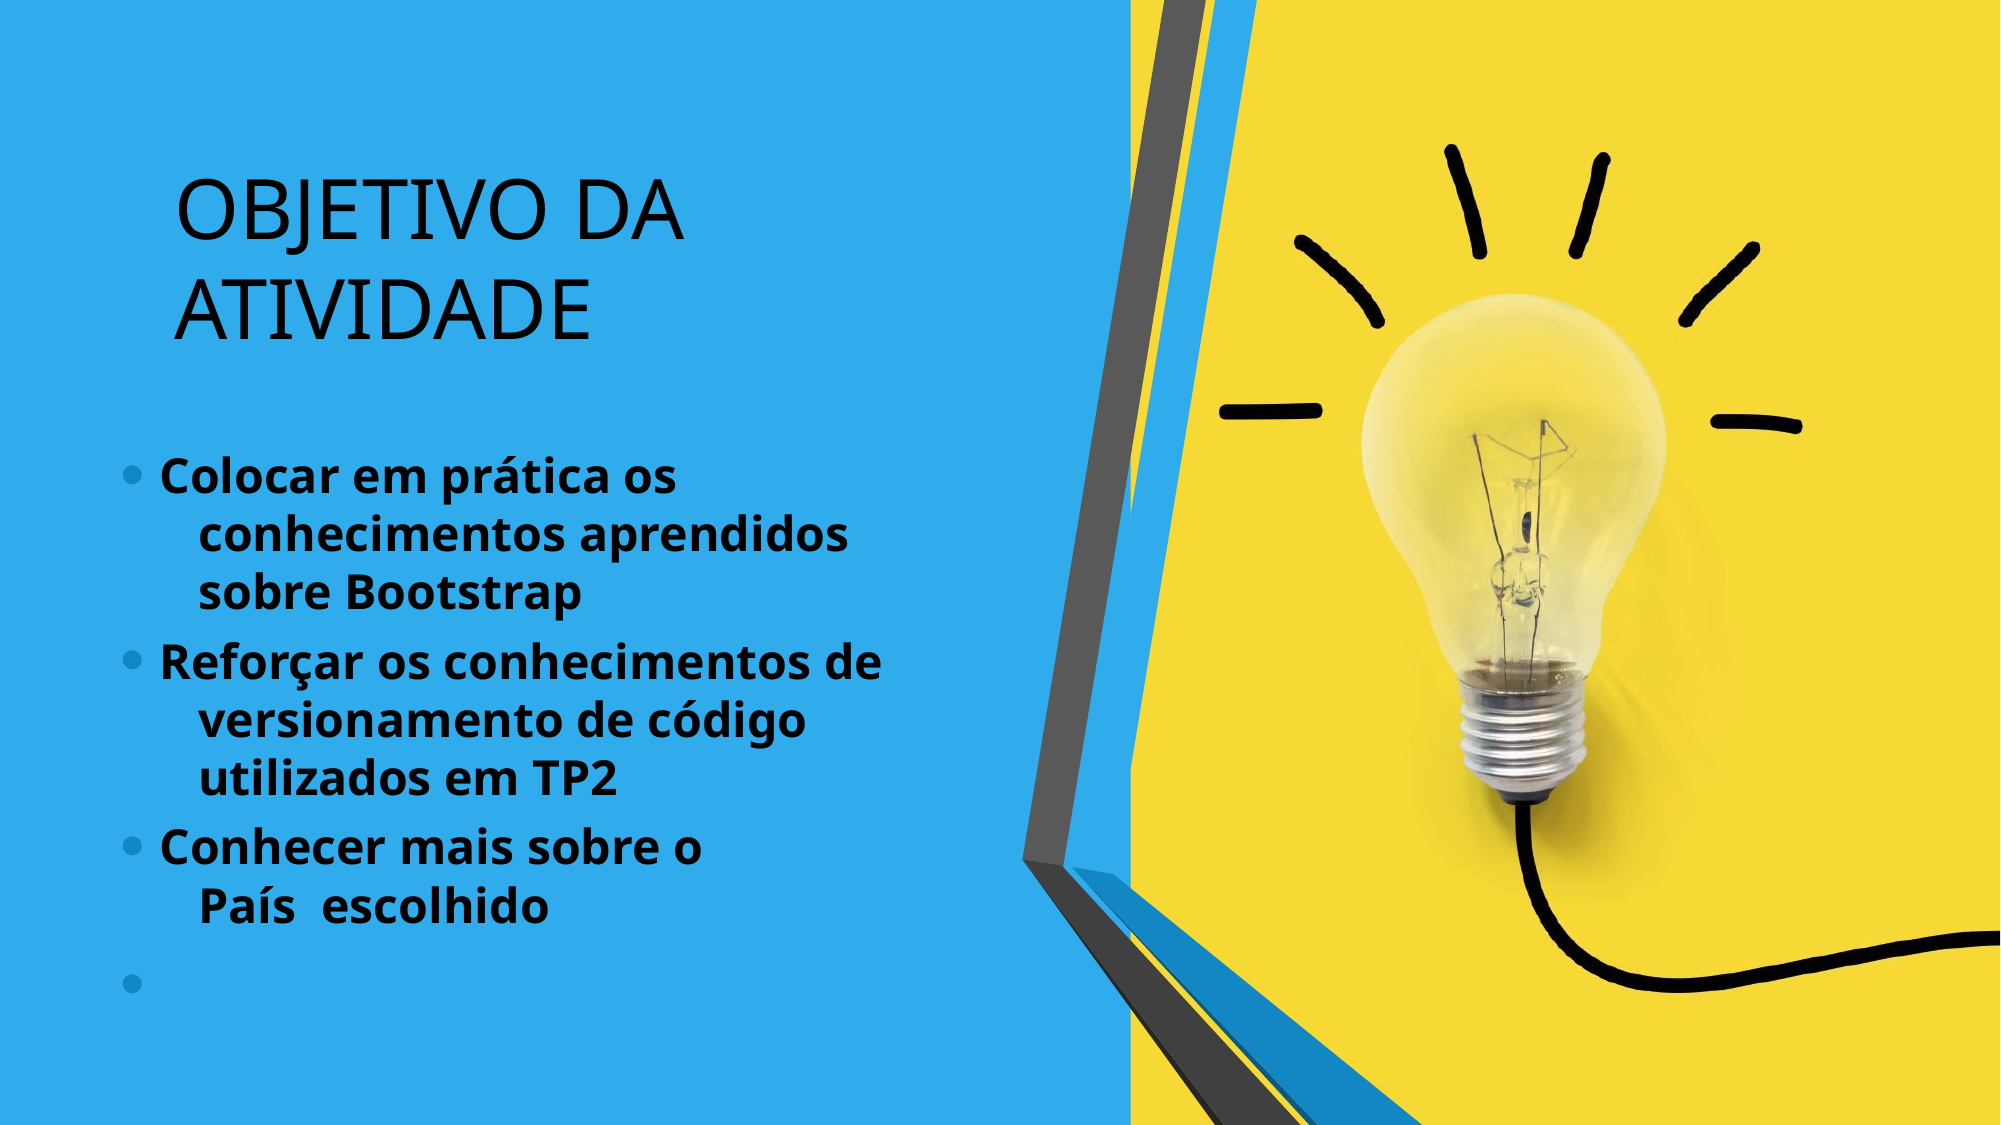

# OBJETIVO DA ATIVIDADE
Colocar em prática os conhecimentos aprendidos sobre Bootstrap
Reforçar os conhecimentos de versionamento de código utilizados em TP2
Conhecer mais sobre o País  escolhido